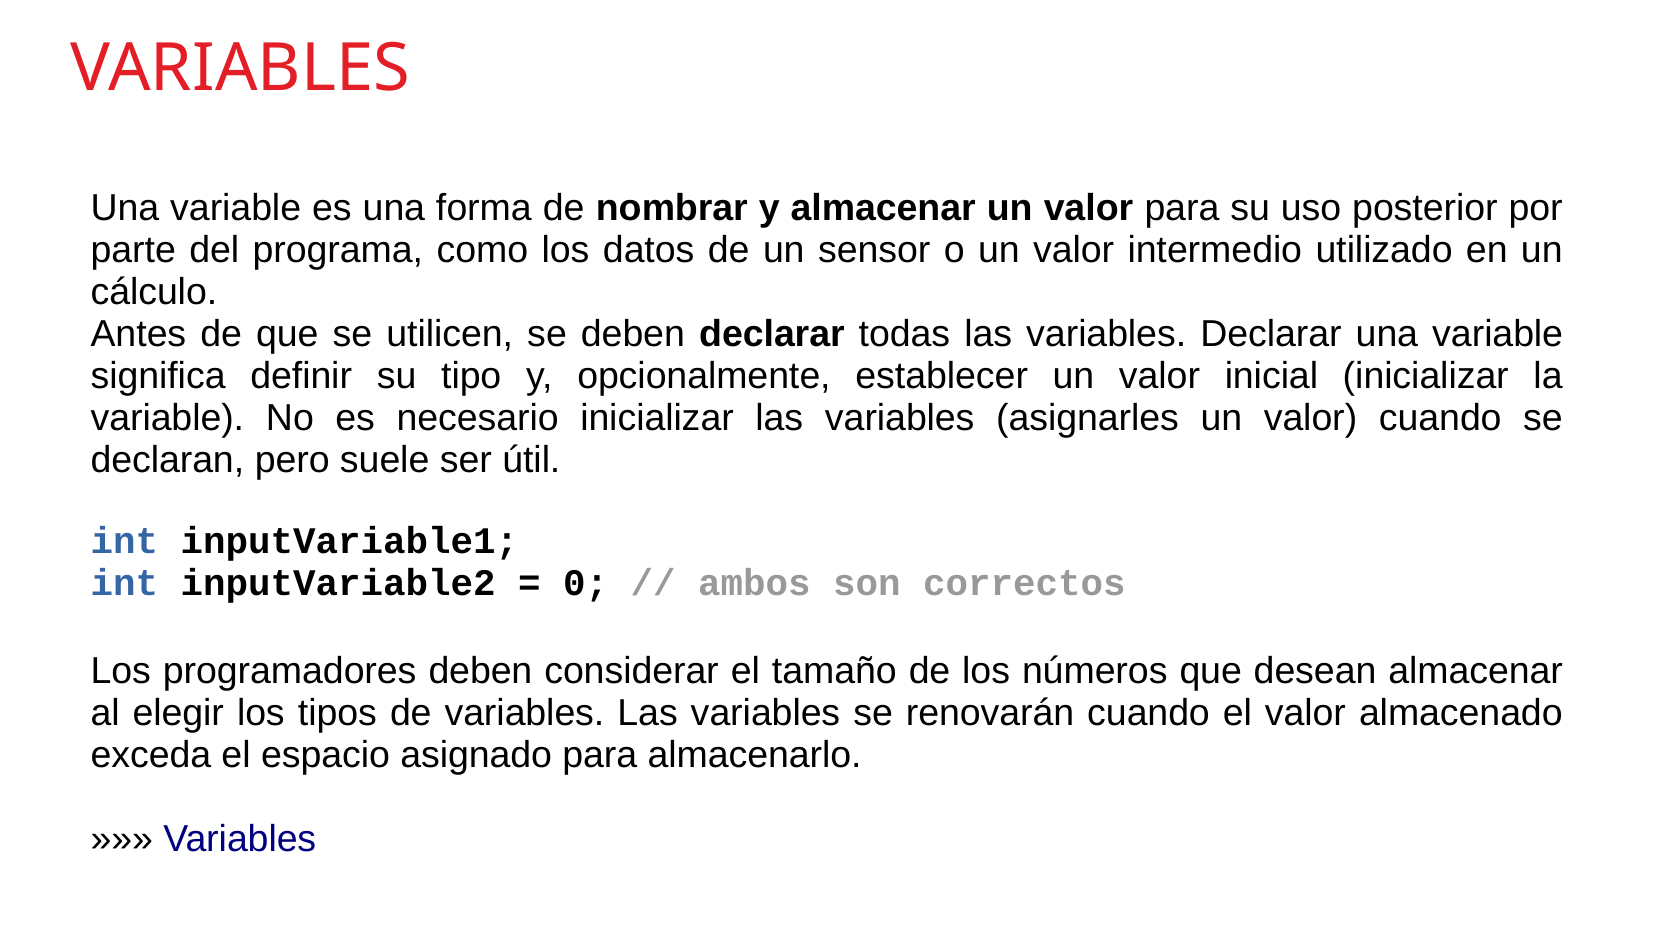

# VARIABLES
Una variable es una forma de nombrar y almacenar un valor para su uso posterior por parte del programa, como los datos de un sensor o un valor intermedio utilizado en un cálculo.
Antes de que se utilicen, se deben declarar todas las variables. Declarar una variable significa definir su tipo y, opcionalmente, establecer un valor inicial (inicializar la variable). No es necesario inicializar las variables (asignarles un valor) cuando se declaran, pero suele ser útil.
int inputVariable1;
int inputVariable2 = 0; // ambos son correctos
Los programadores deben considerar el tamaño de los números que desean almacenar al elegir los tipos de variables. Las variables se renovarán cuando el valor almacenado exceda el espacio asignado para almacenarlo.
»»» Variables